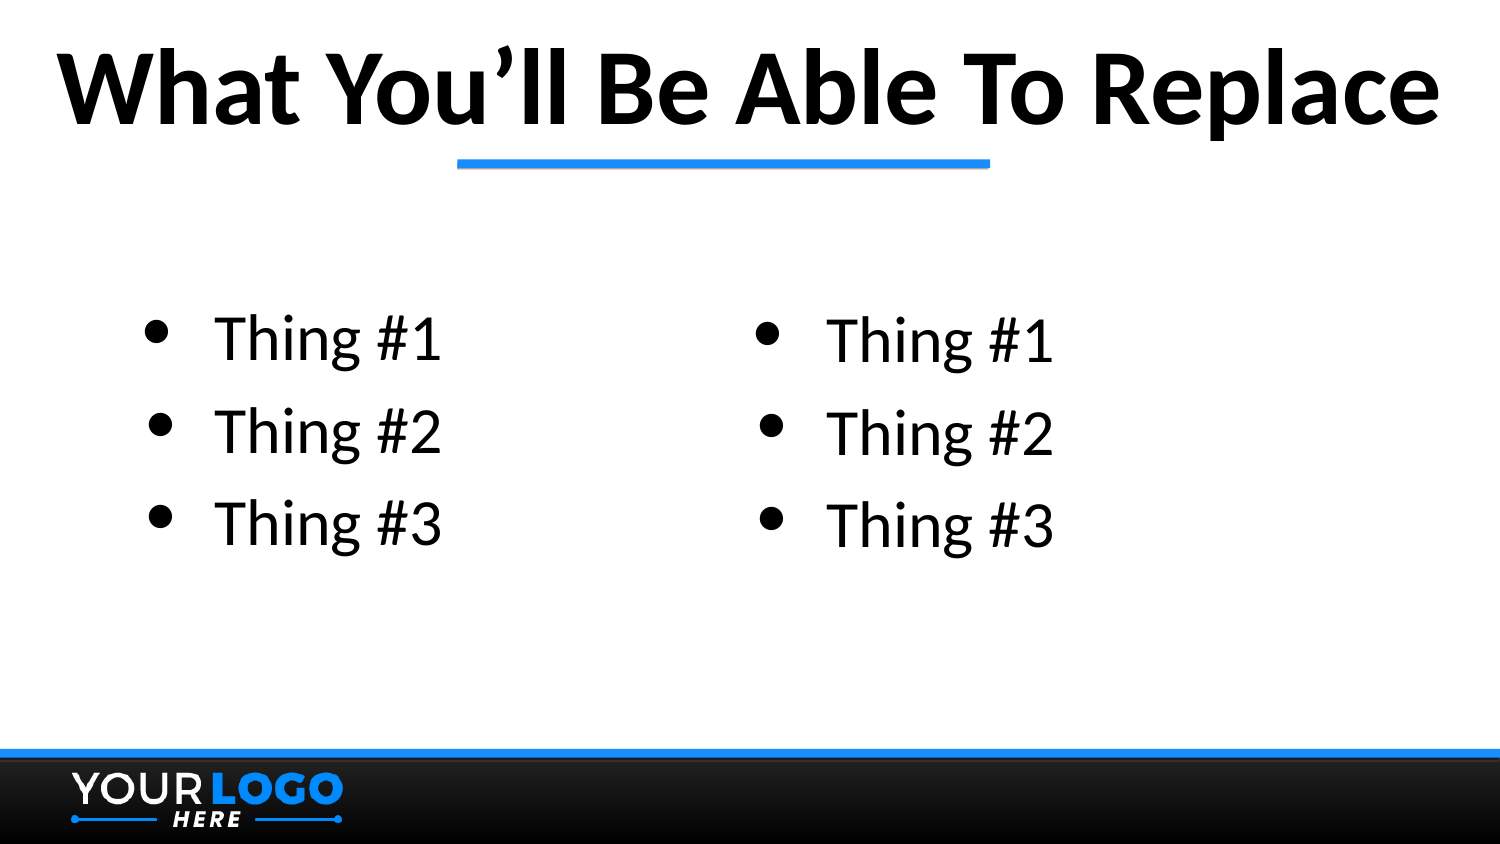

What You’ll Be Able To Replace
Thing #1
Thing #2
Thing #3
Thing #1
Thing #2
Thing #3